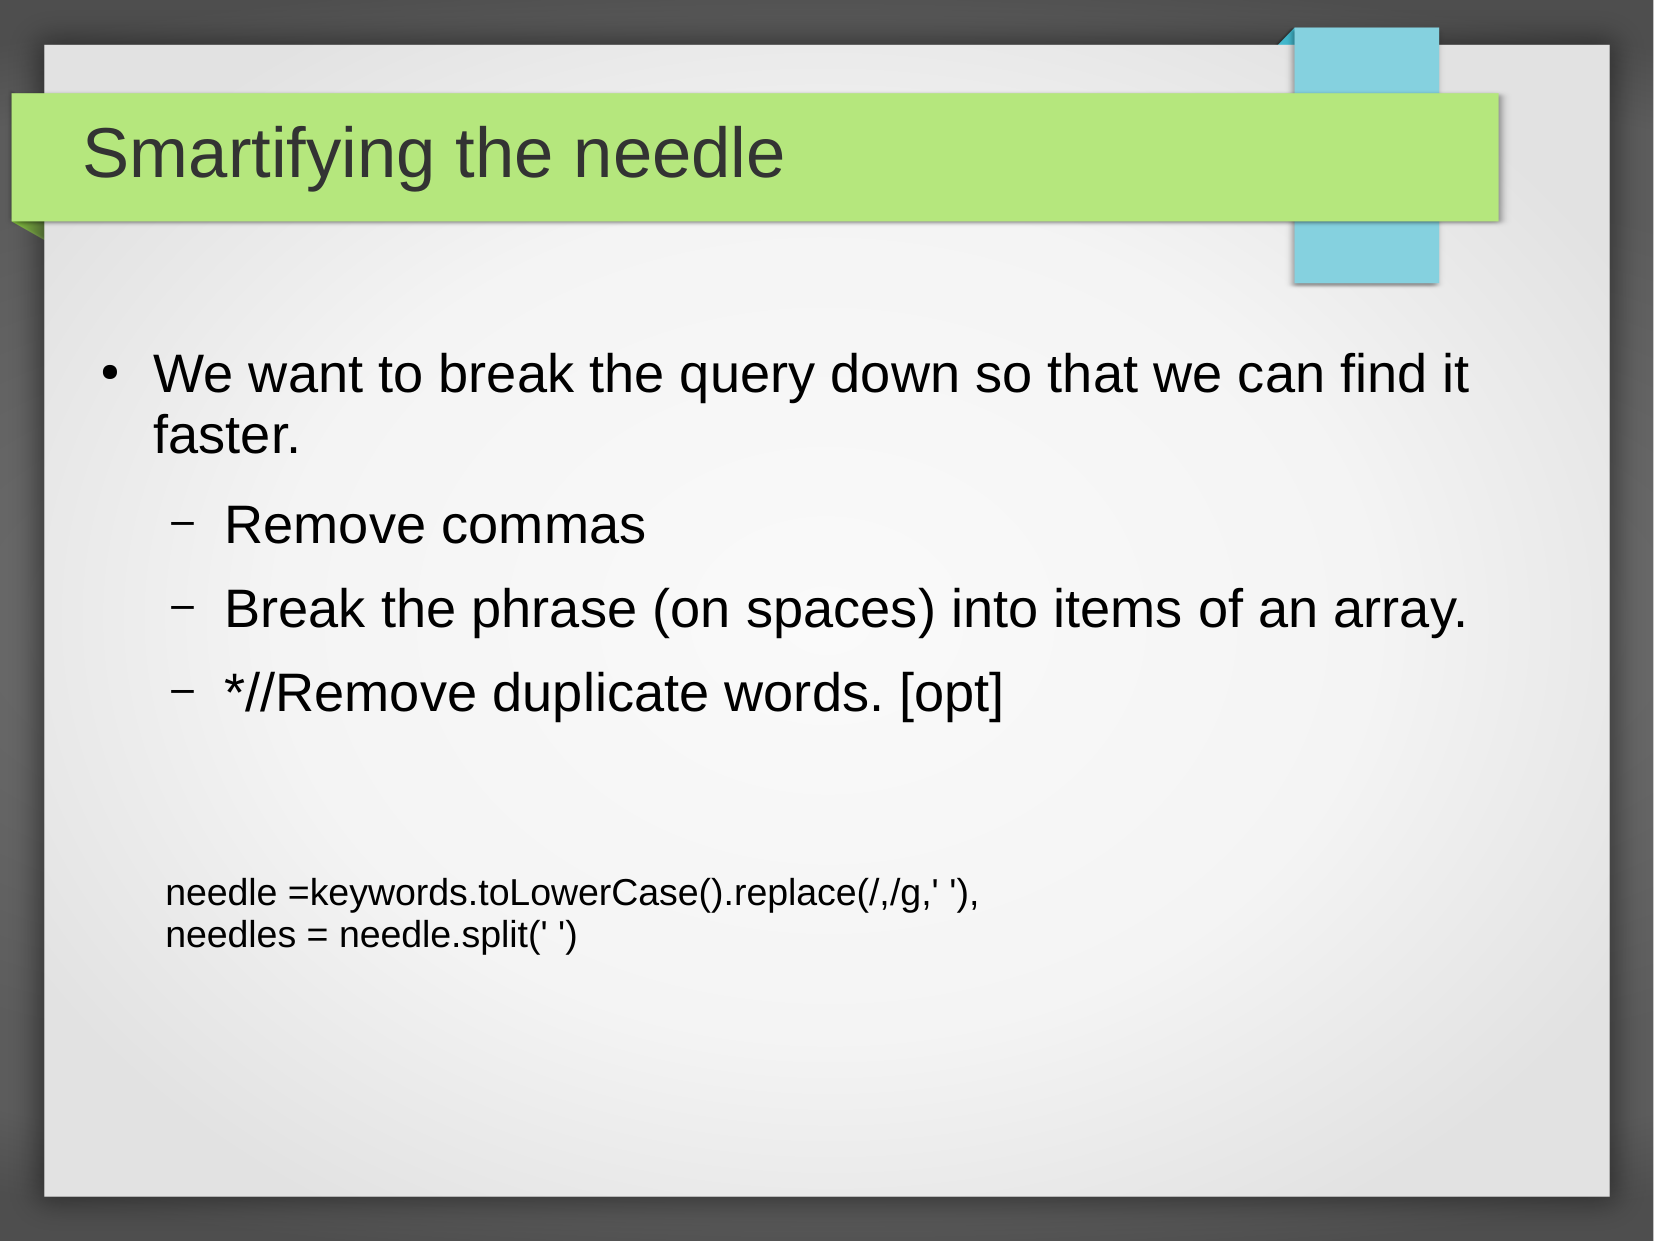

# Smartifying the needle
We want to break the query down so that we can find it faster.
Remove commas
Break the phrase (on spaces) into items of an array.
*//Remove duplicate words. [opt]
needle =keywords.toLowerCase().replace(/,/g,' '),
needles = needle.split(' ')